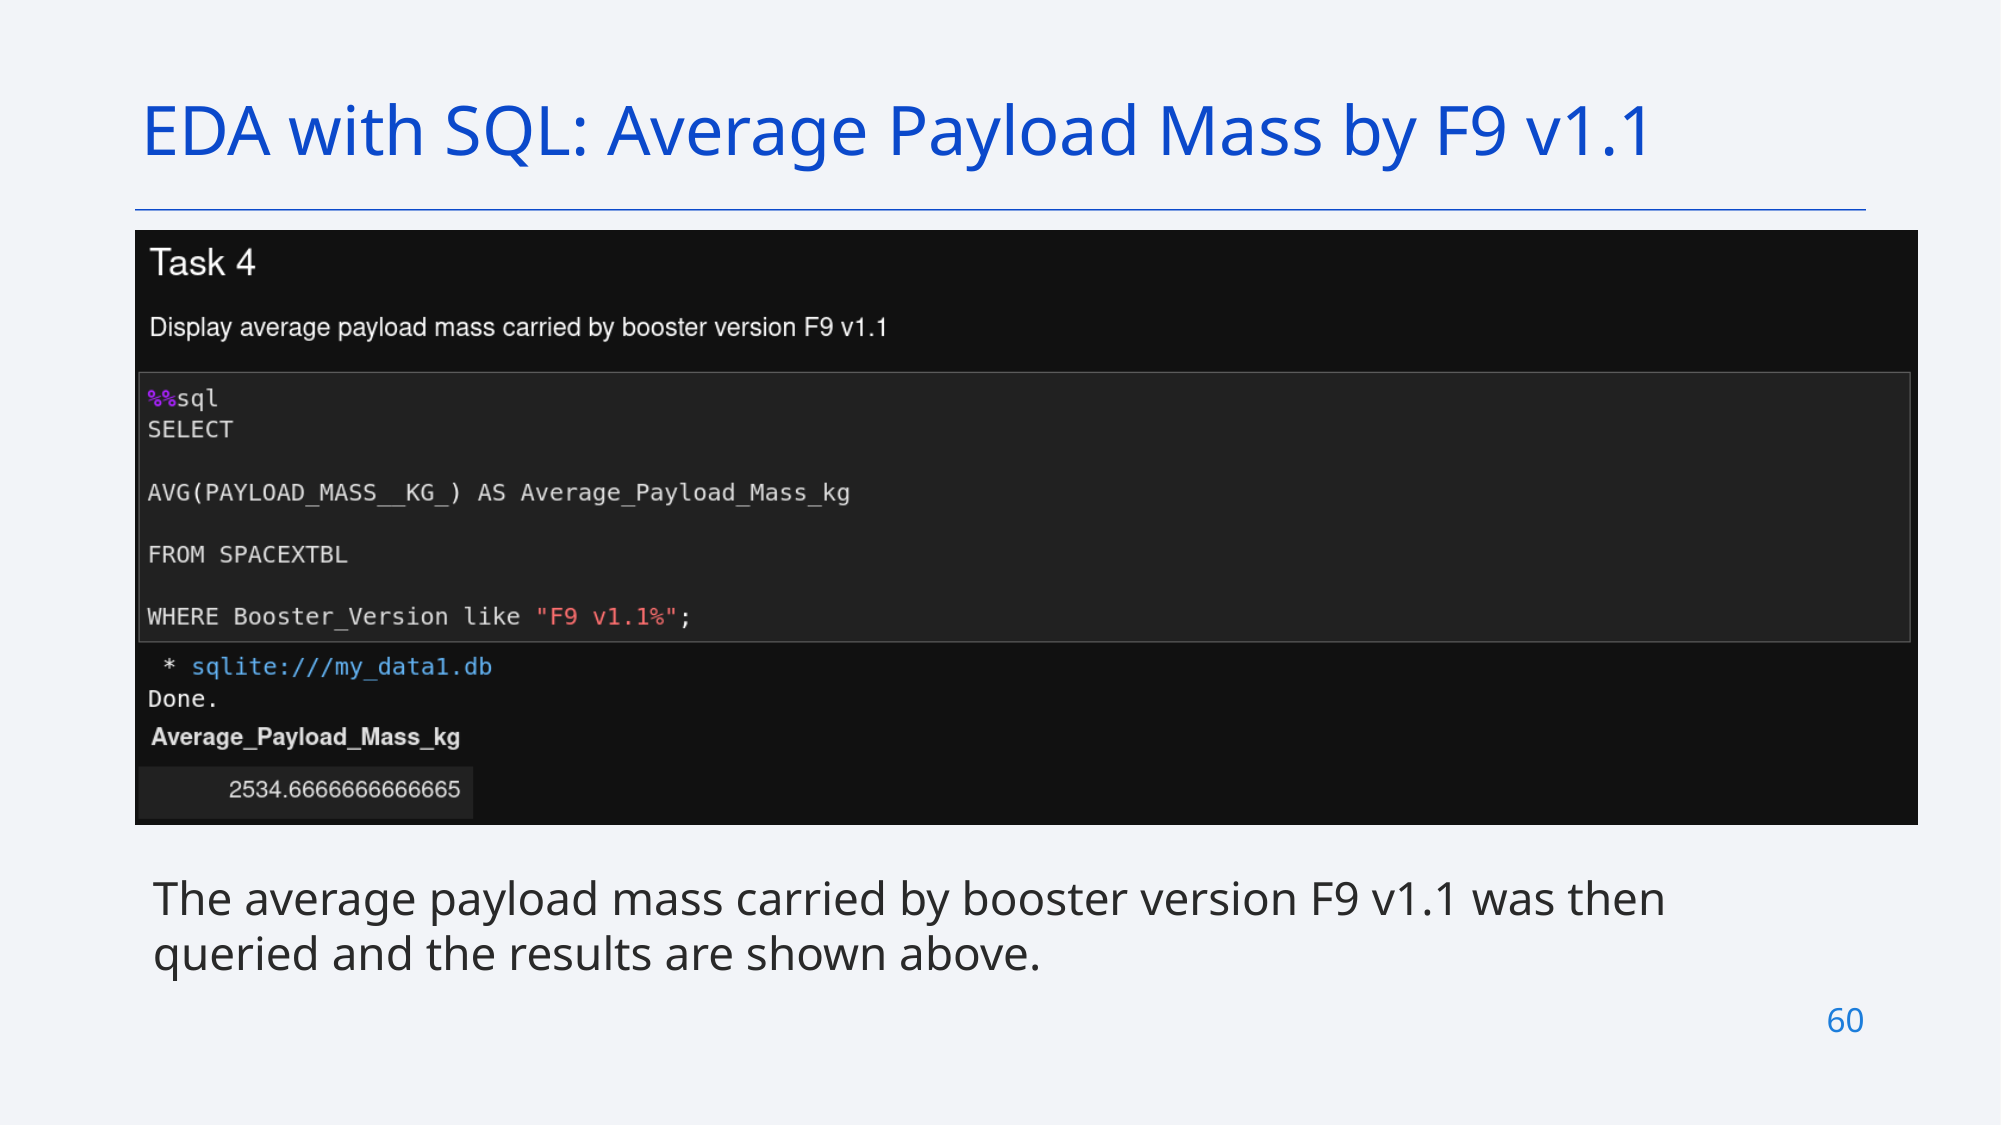

EDA with SQL: Average Payload Mass by F9 v1.1
# The average payload mass carried by booster version F9 v1.1 was then queried and the results are shown above.
60